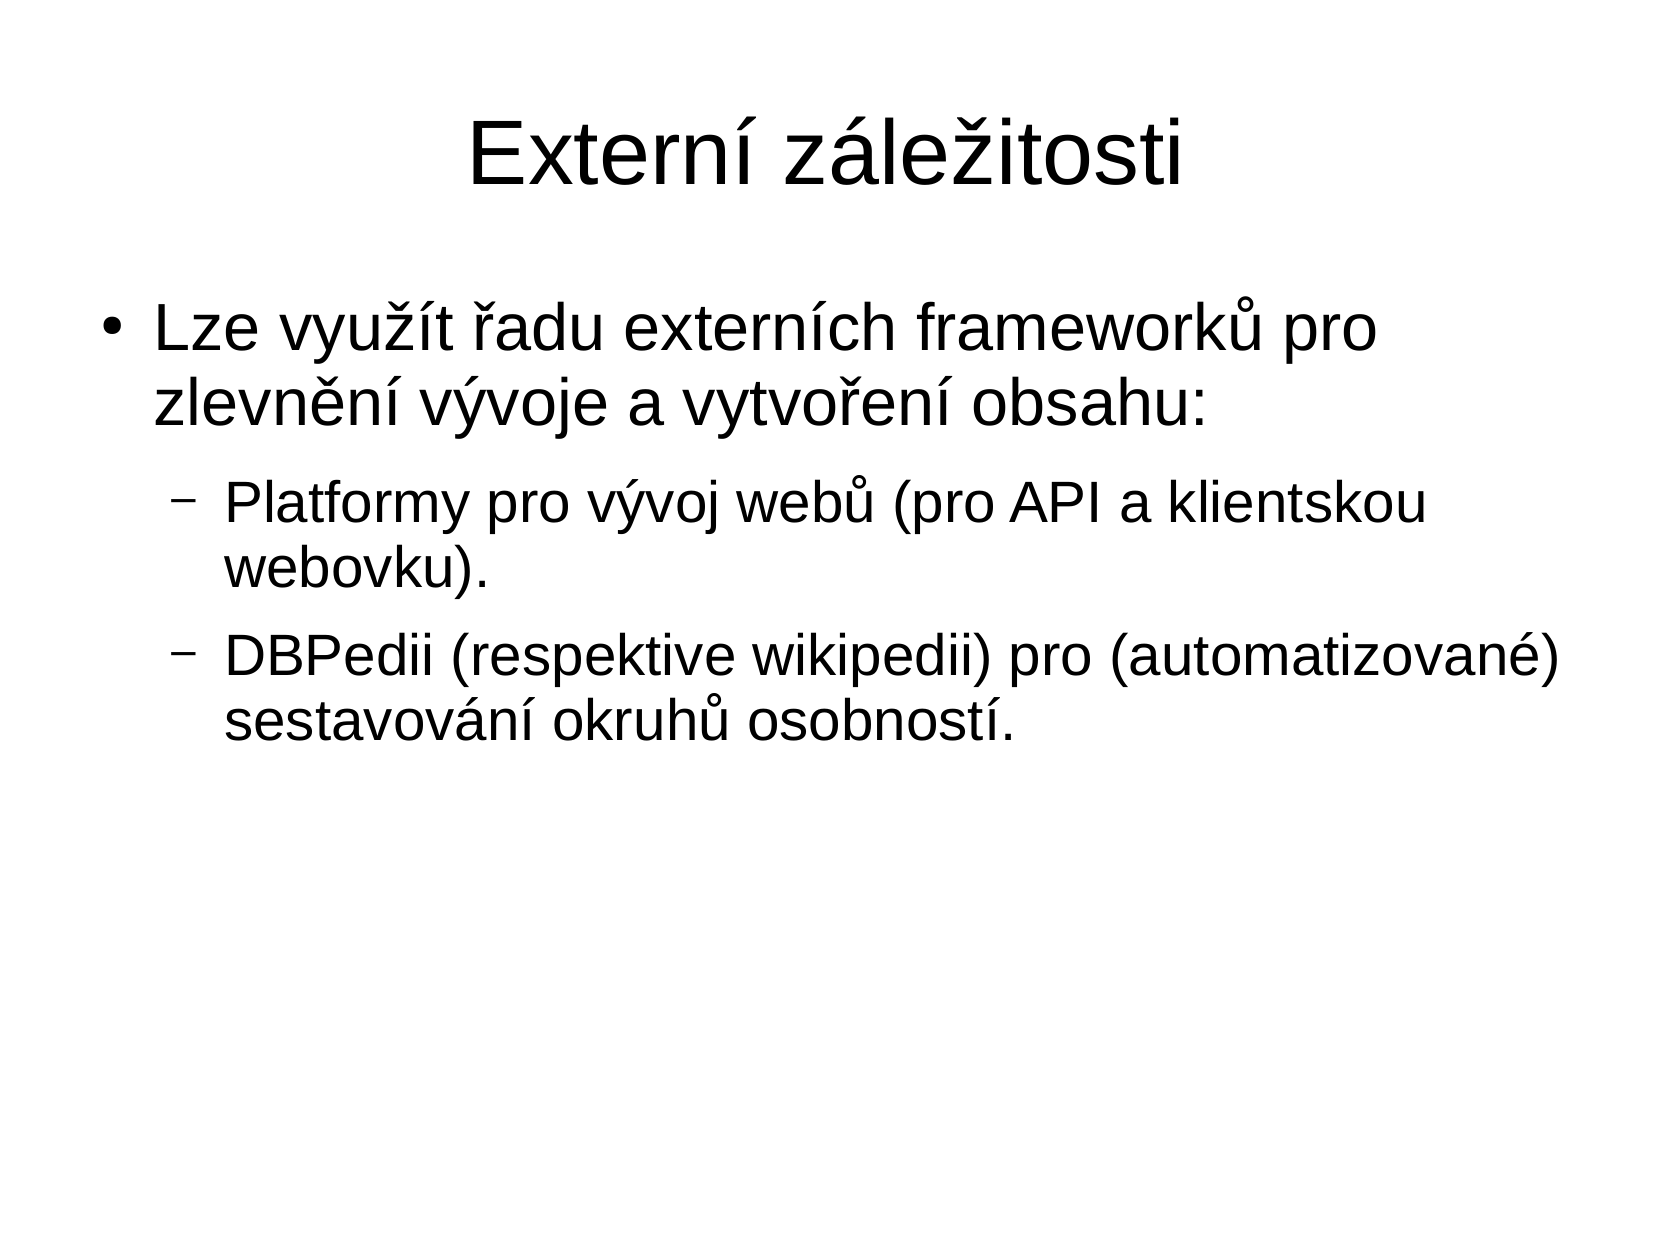

# Externí záležitosti
Lze využít řadu externích frameworků pro zlevnění vývoje a vytvoření obsahu:
Platformy pro vývoj webů (pro API a klientskou webovku).
DBPedii (respektive wikipedii) pro (automatizované) sestavování okruhů osobností.